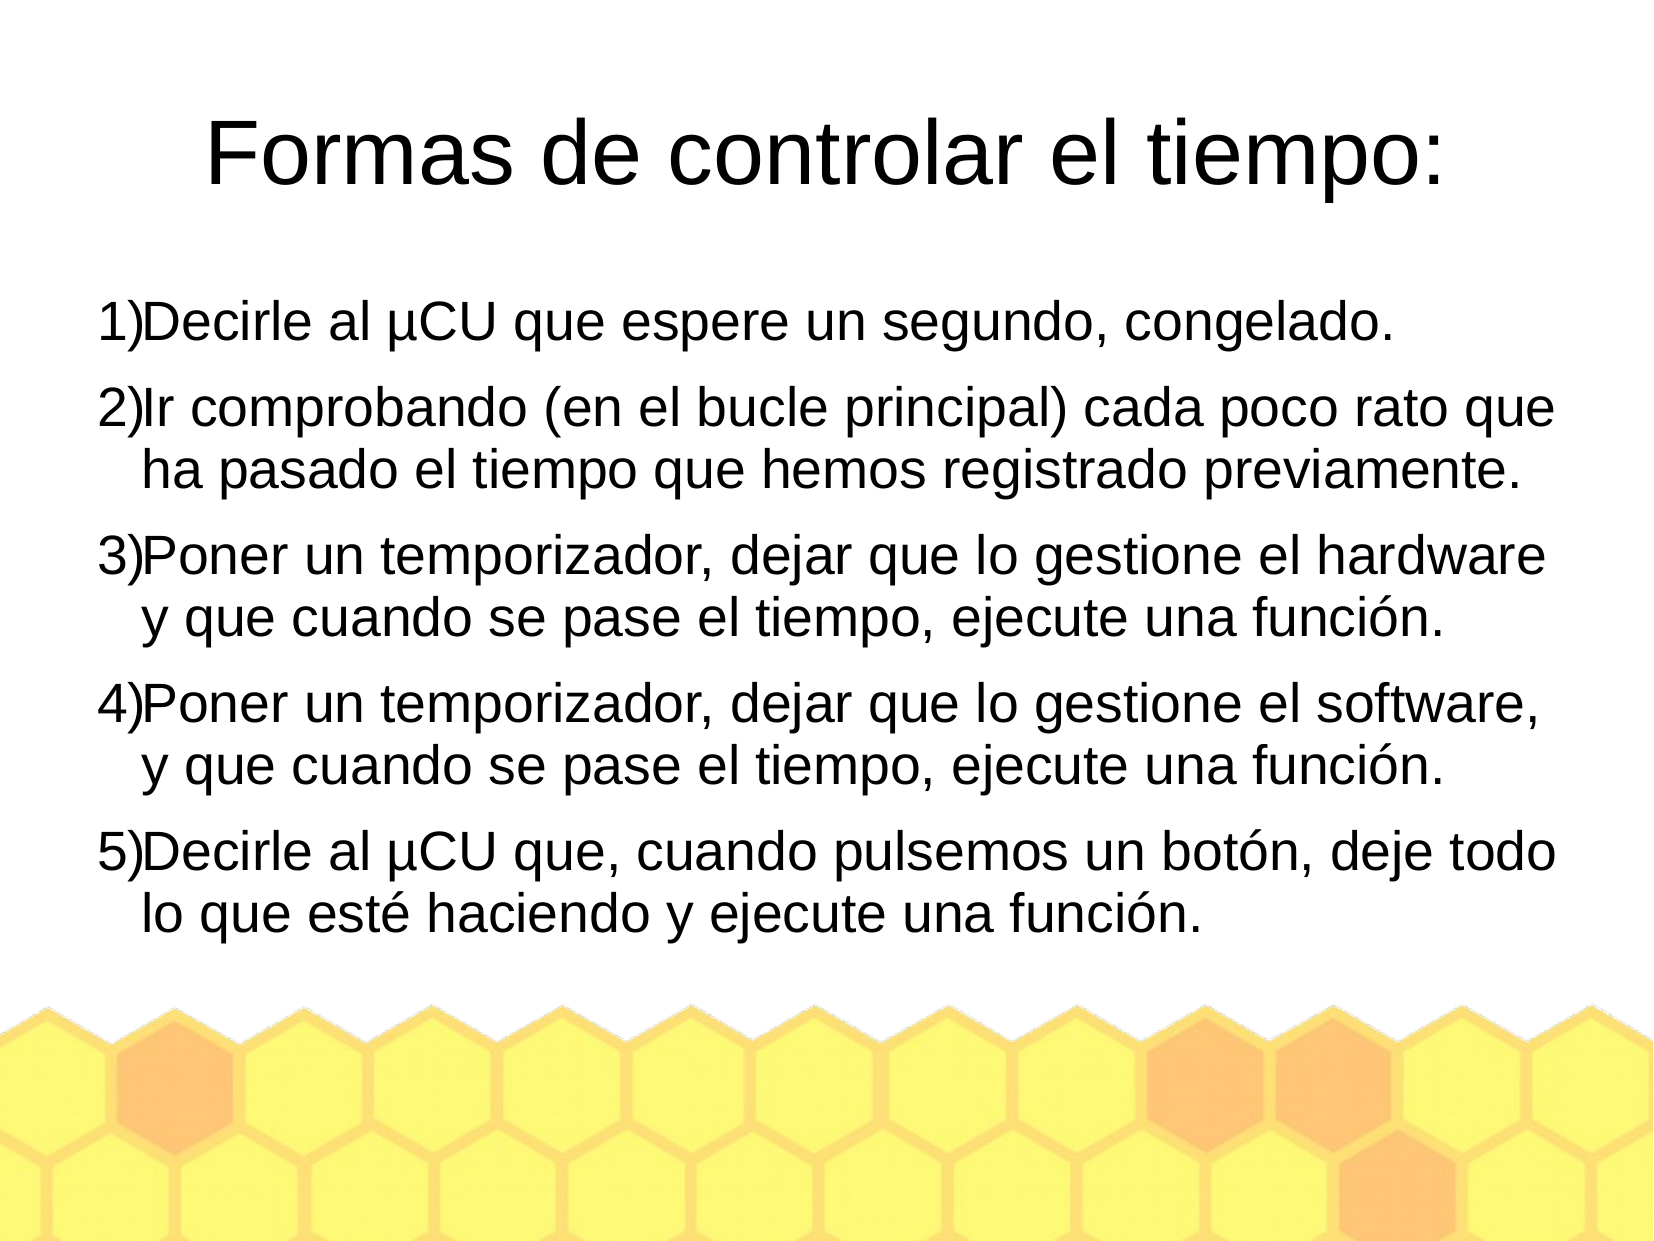

# Formas de controlar el tiempo:
Decirle al µCU que espere un segundo, congelado.
Ir comprobando (en el bucle principal) cada poco rato que ha pasado el tiempo que hemos registrado previamente.
Poner un temporizador, dejar que lo gestione el hardware y que cuando se pase el tiempo, ejecute una función.
Poner un temporizador, dejar que lo gestione el software, y que cuando se pase el tiempo, ejecute una función.
Decirle al µCU que, cuando pulsemos un botón, deje todo lo que esté haciendo y ejecute una función.